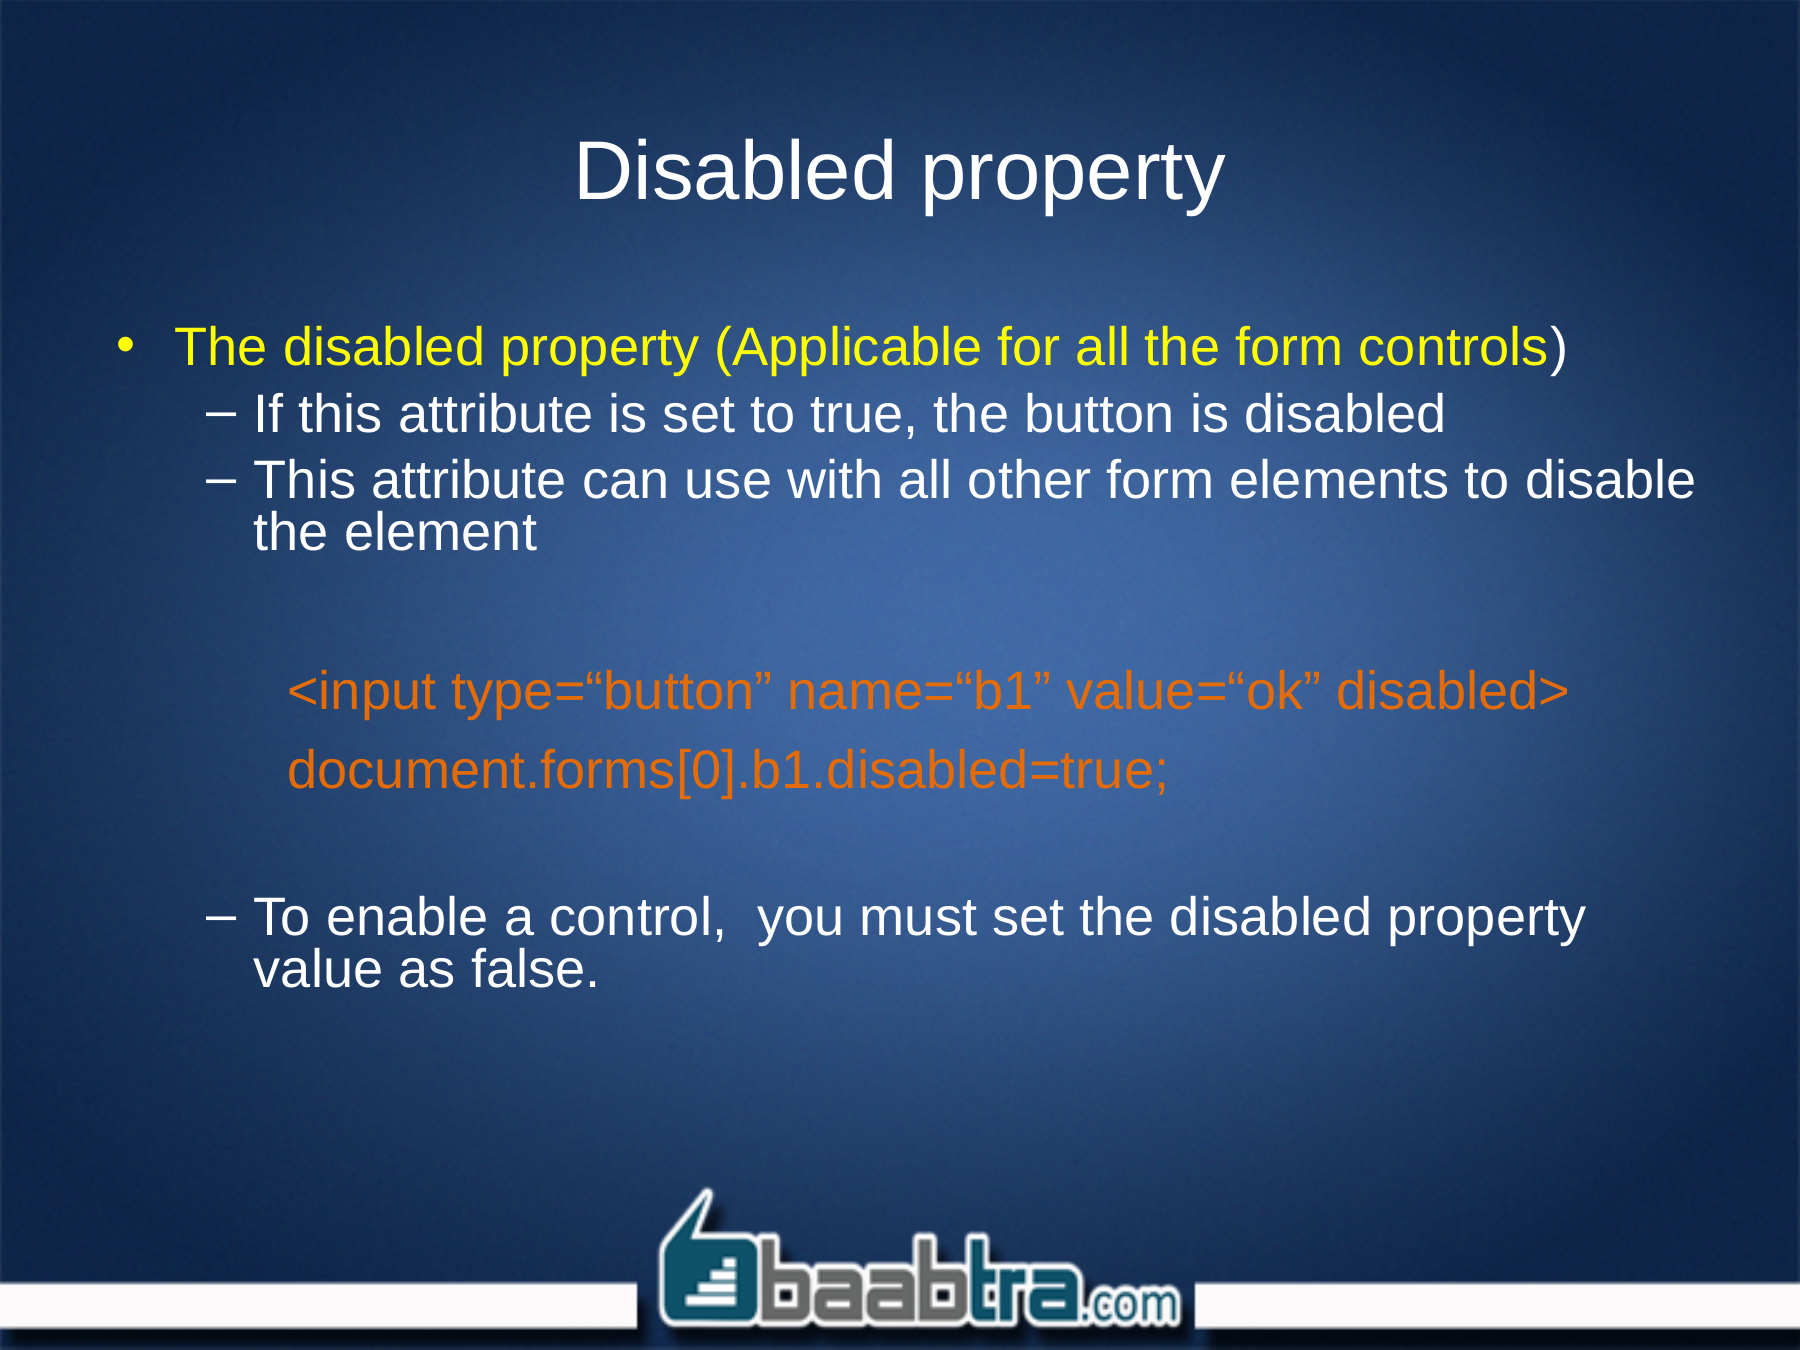

# Disabled property
The disabled property (Applicable for all the form controls)
If this attribute is set to true, the button is disabled
This attribute can use with all other form elements to disable the element
<input type=“button” name=“b1” value=“ok” disabled>
document.forms[0].b1.disabled=true;
To enable a control, you must set the disabled property value as false.